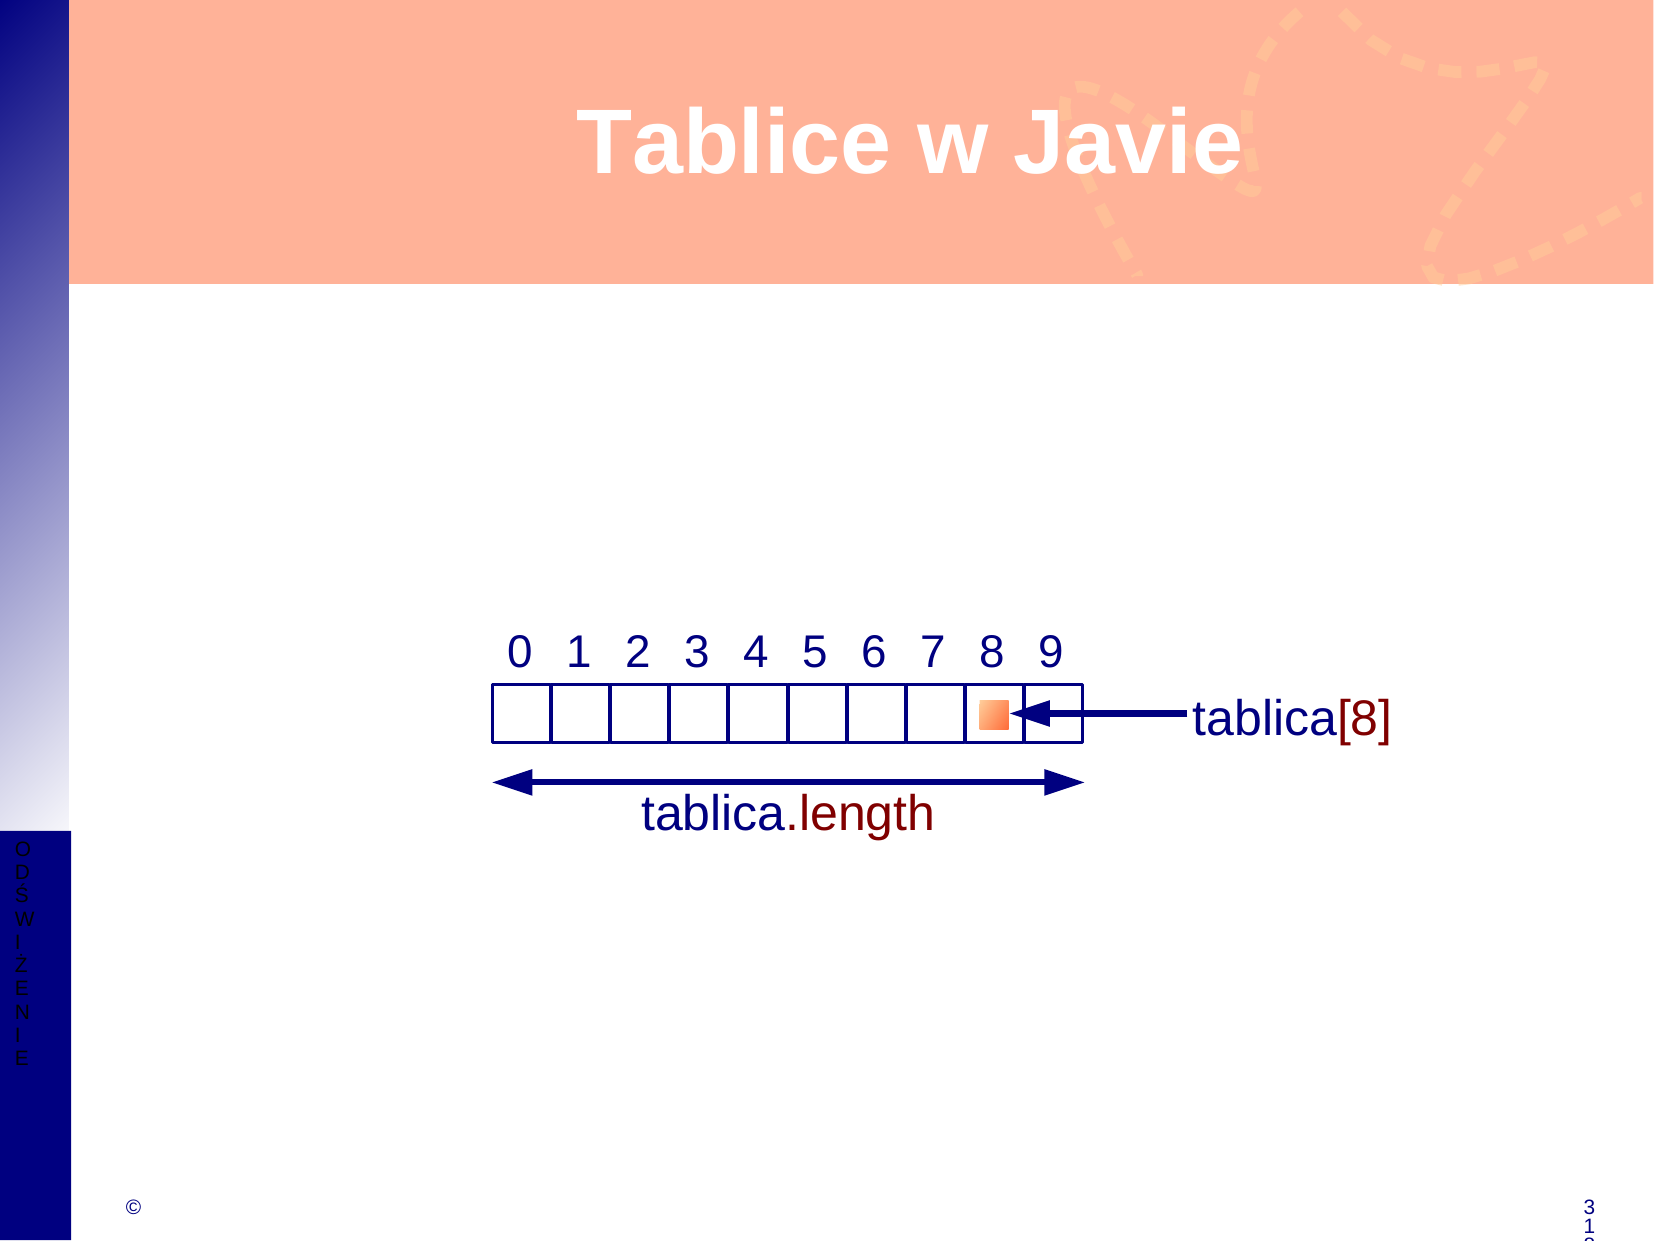

# Tablice w Javie
0
1
2
3
4
5
6
7
8
9
tablica[8]
tablica.length
O
D
Ś
W
I
Ż
E
N
I
E